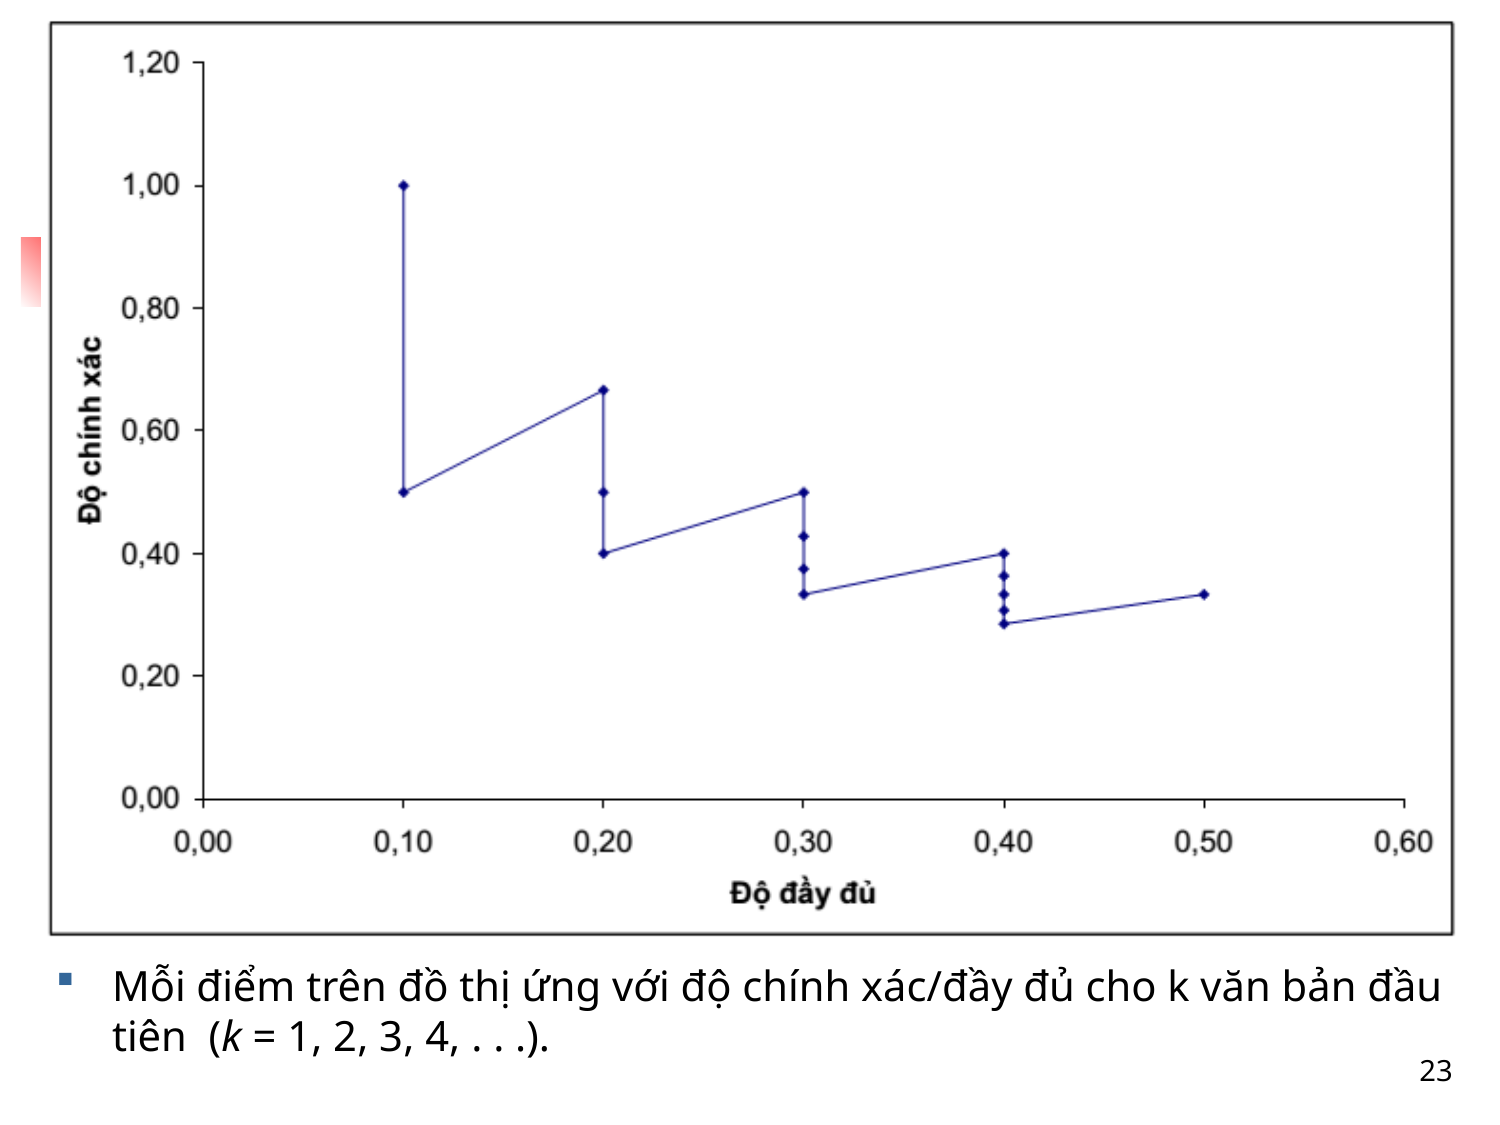

Mỗi điểm trên đồ thị ứng với độ chính xác/đầy đủ cho k văn bản đầu tiên (k = 1, 2, 3, 4, . . .).